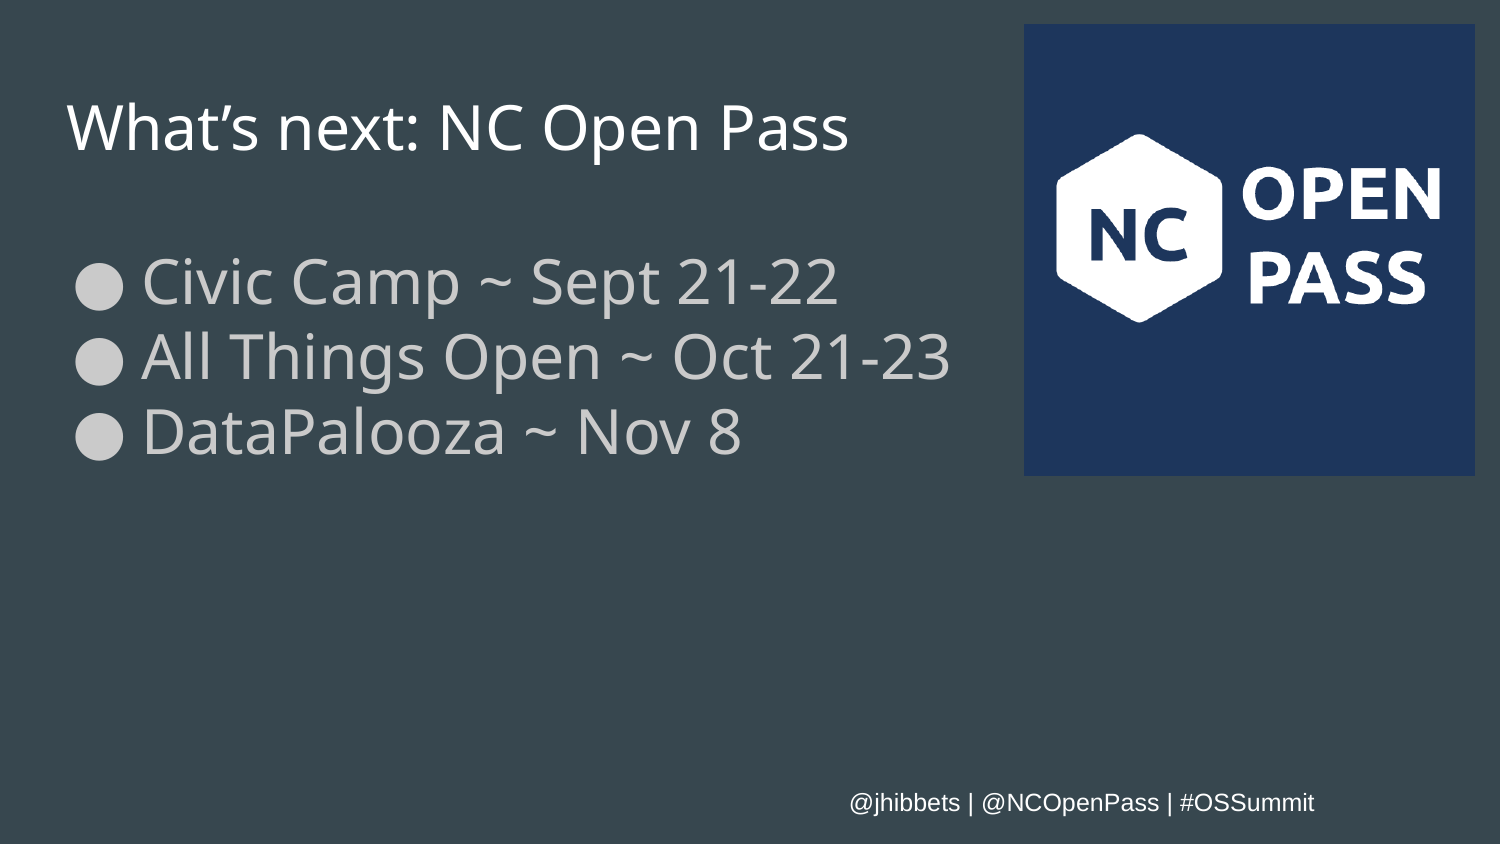

# What’s next: NC Open Pass
Civic Camp ~ Sept 21-22
All Things Open ~ Oct 21-23
DataPalooza ~ Nov 8